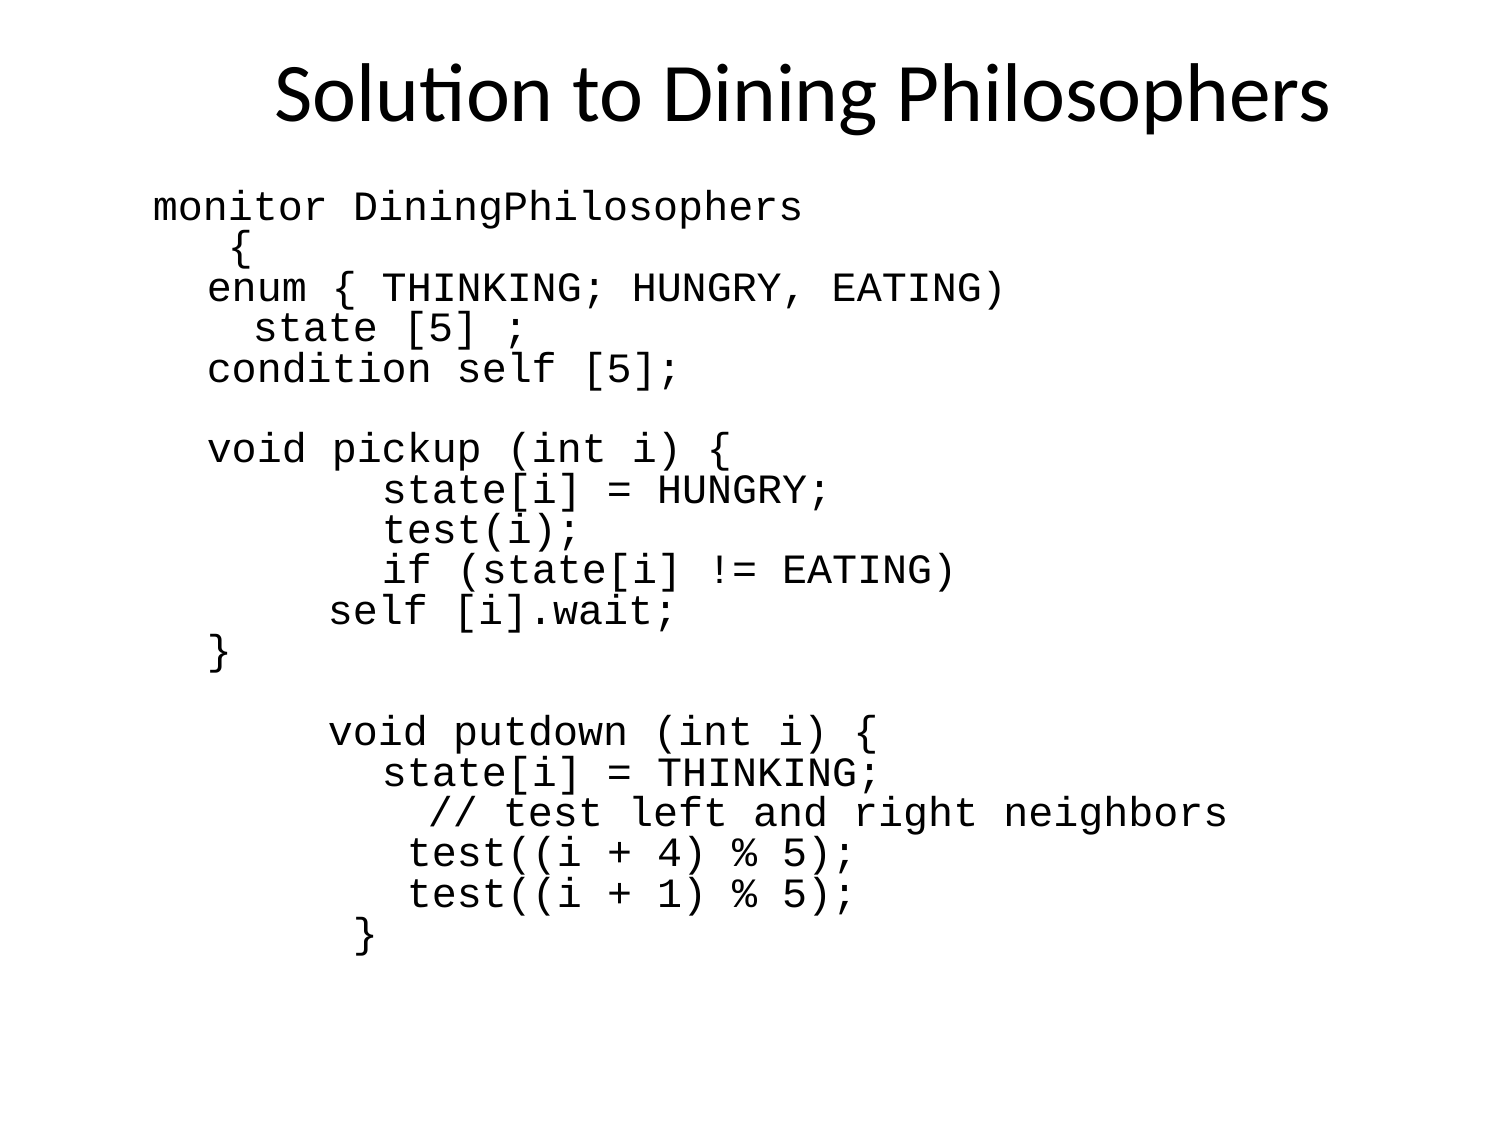

Solution to Dining Philosophers
monitor DiningPhilosophers
 {
	enum { THINKING; HUNGRY, EATING)
 state [5] ;
	condition self [5];
	void pickup (int i) {
	 state[i] = HUNGRY;
	 test(i);
	 if (state[i] != EATING)
 self [i].wait;
	}
 void putdown (int i) {
	 state[i] = THINKING;
 // test left and right neighbors
	 test((i + 4) % 5);
	 test((i + 1) % 5);
 }